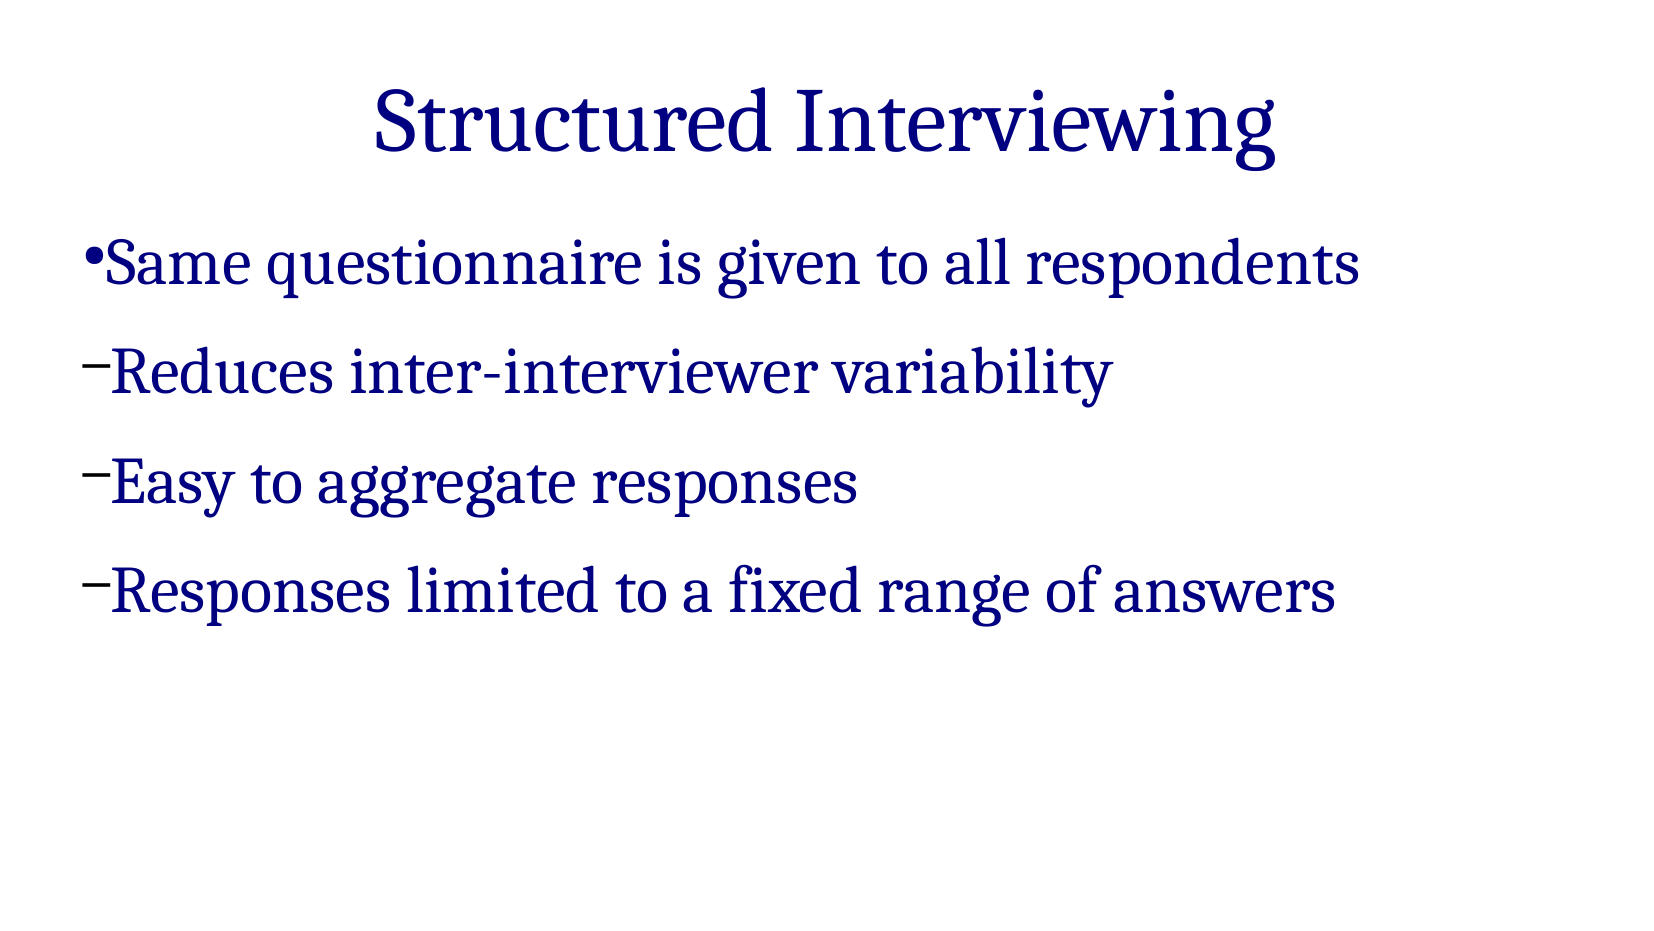

# Structured Interviewing
Same questionnaire is given to all respondents
Reduces inter-interviewer variability
Easy to aggregate responses
Responses limited to a fixed range of answers